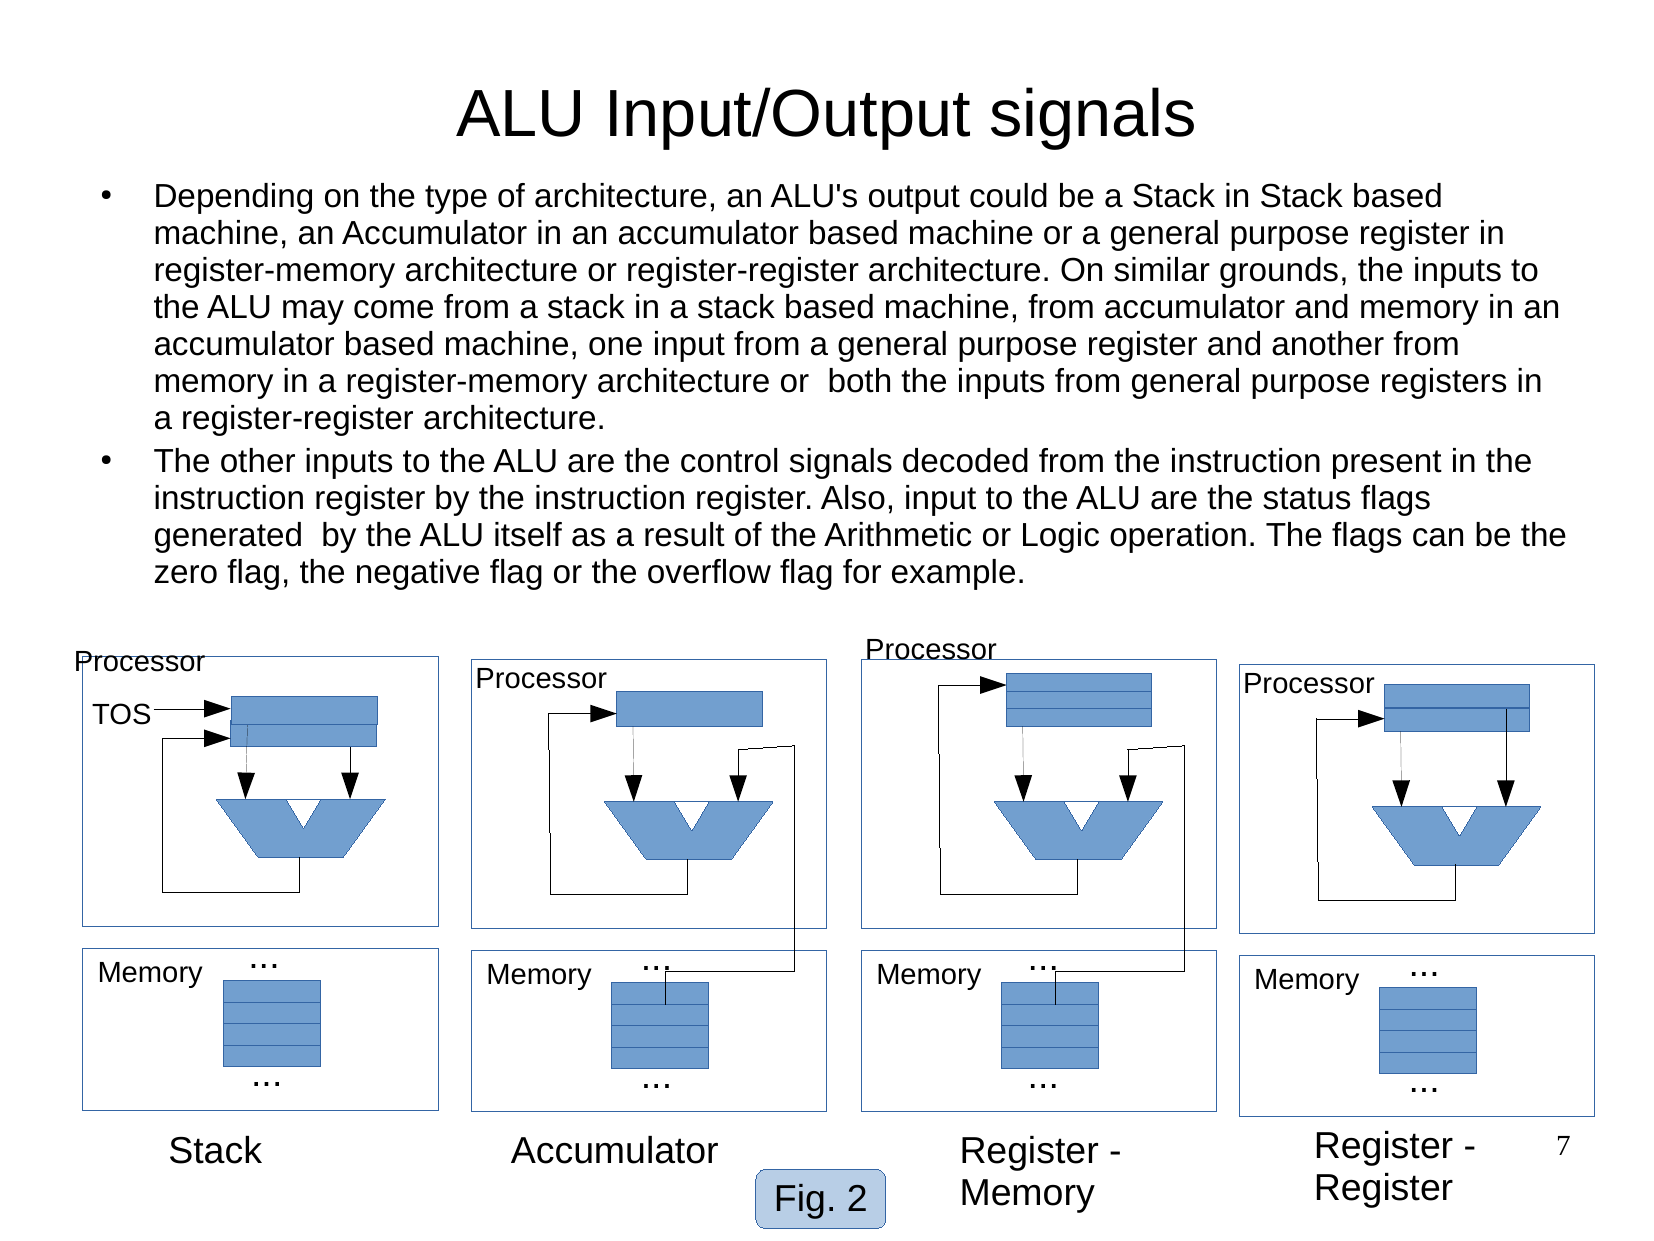

# ALU Input/Output signals
Depending on the type of architecture, an ALU's output could be a Stack in Stack based machine, an Accumulator in an accumulator based machine or a general purpose register in register-memory architecture or register-register architecture. On similar grounds, the inputs to the ALU may come from a stack in a stack based machine, from accumulator and memory in an accumulator based machine, one input from a general purpose register and another from memory in a register-memory architecture or both the inputs from general purpose registers in a register-register architecture.
The other inputs to the ALU are the control signals decoded from the instruction present in the instruction register by the instruction register. Also, input to the ALU are the status flags generated by the ALU itself as a result of the Arithmetic or Logic operation. The flags can be the zero flag, the negative flag or the overflow flag for example.
Processor
Processor
Processor
Processor
TOS
...
...
...
...
Memory
Memory
Memory
Memory
...
...
...
...
Register - Register
Stack
Accumulator
Register - Memory
7
Fig. 2